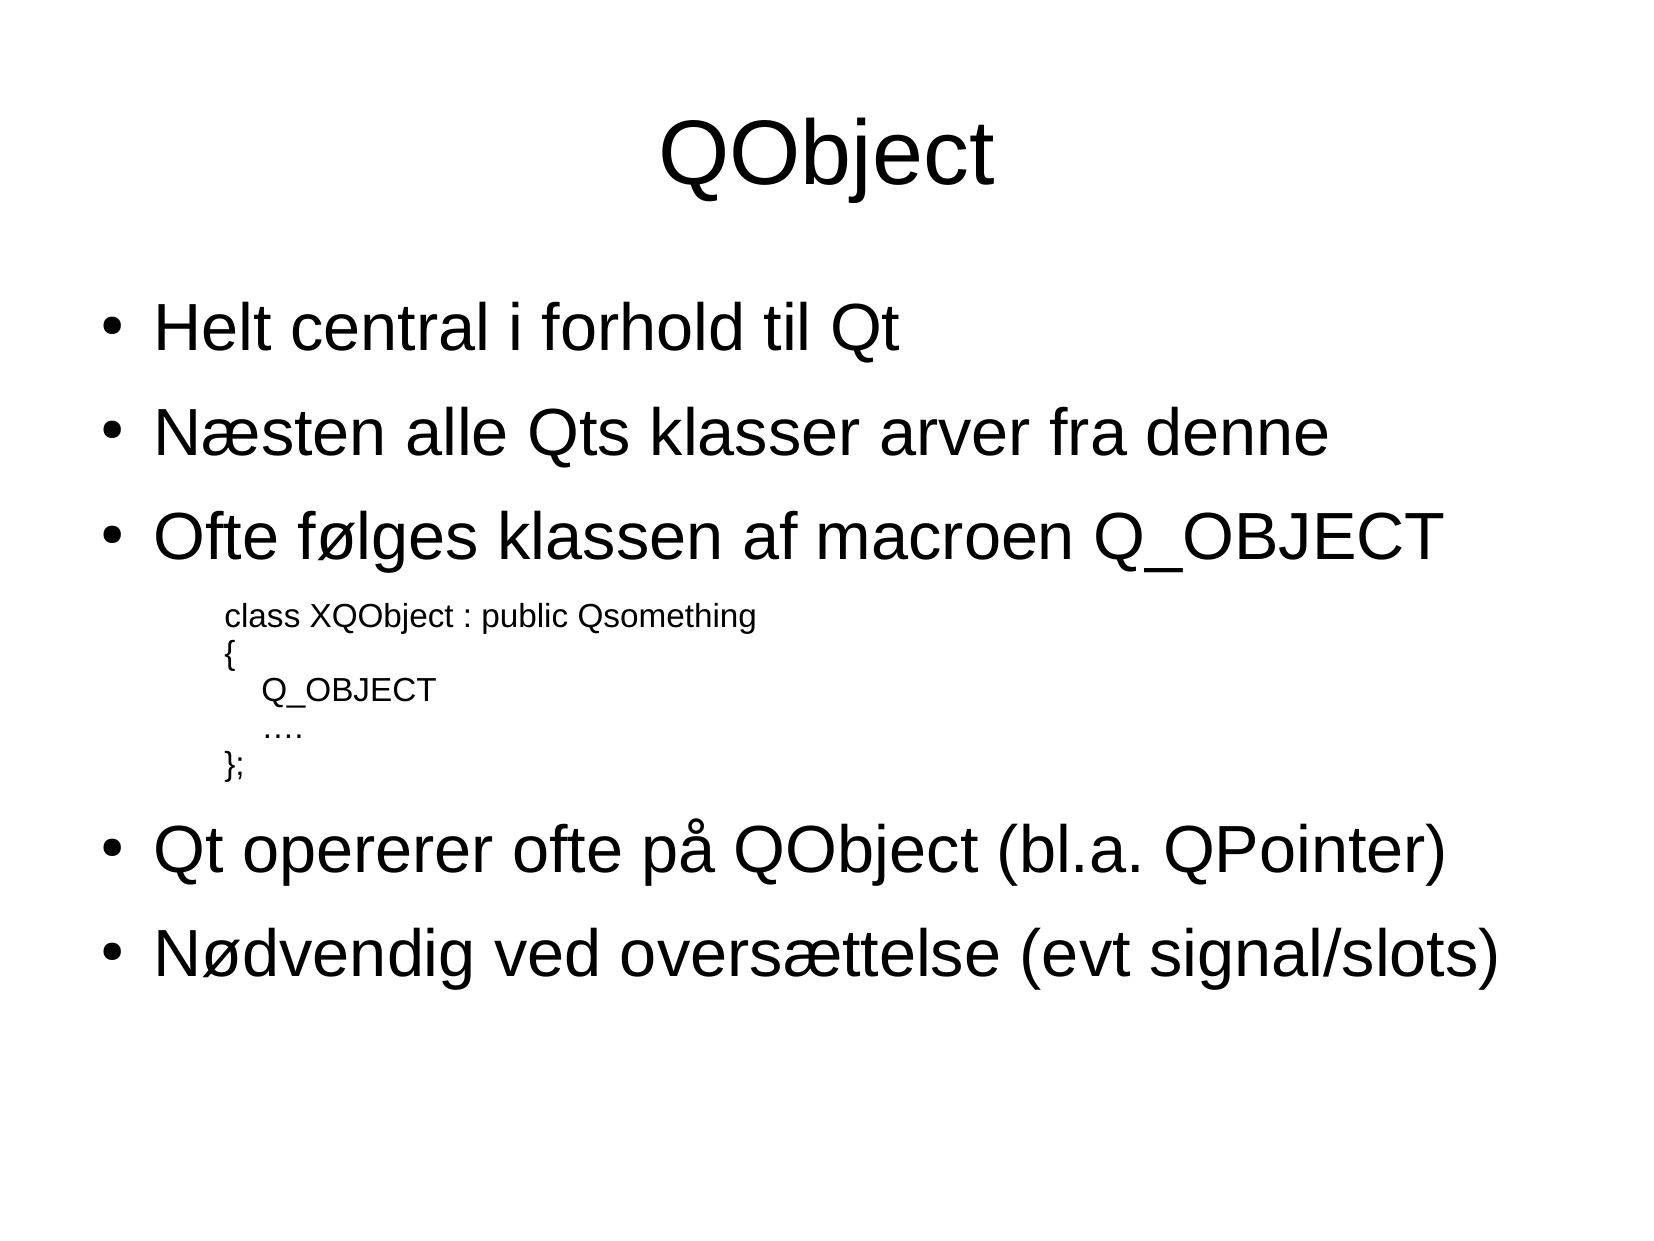

# QObject
Helt central i forhold til Qt
Næsten alle Qts klasser arver fra denne
Ofte følges klassen af macroen Q_OBJECT
class XQObject : public Qsomething
{
 Q_OBJECT
 ….
};
Qt opererer ofte på QObject (bl.a. QPointer)
Nødvendig ved oversættelse (evt signal/slots)